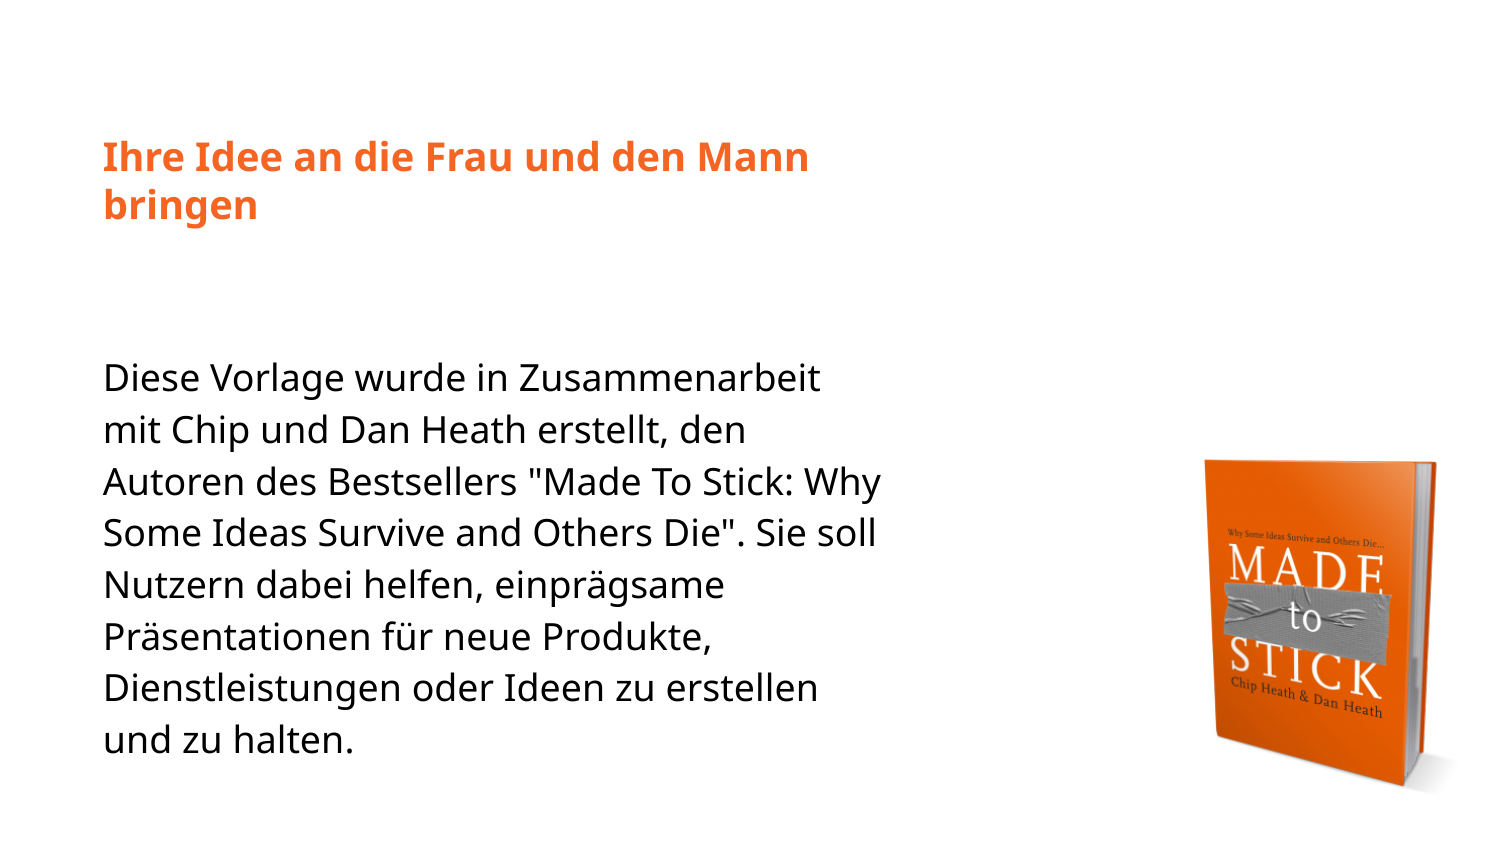

# Ihre Idee an die Frau und den Mann bringen
Diese Vorlage wurde in Zusammenarbeit mit Chip und Dan Heath erstellt, den Autoren des Bestsellers "Made To Stick: Why Some Ideas Survive and Others Die". Sie soll Nutzern dabei helfen, einprägsame Präsentationen für neue Produkte, Dienstleistungen oder Ideen zu erstellen und zu halten.